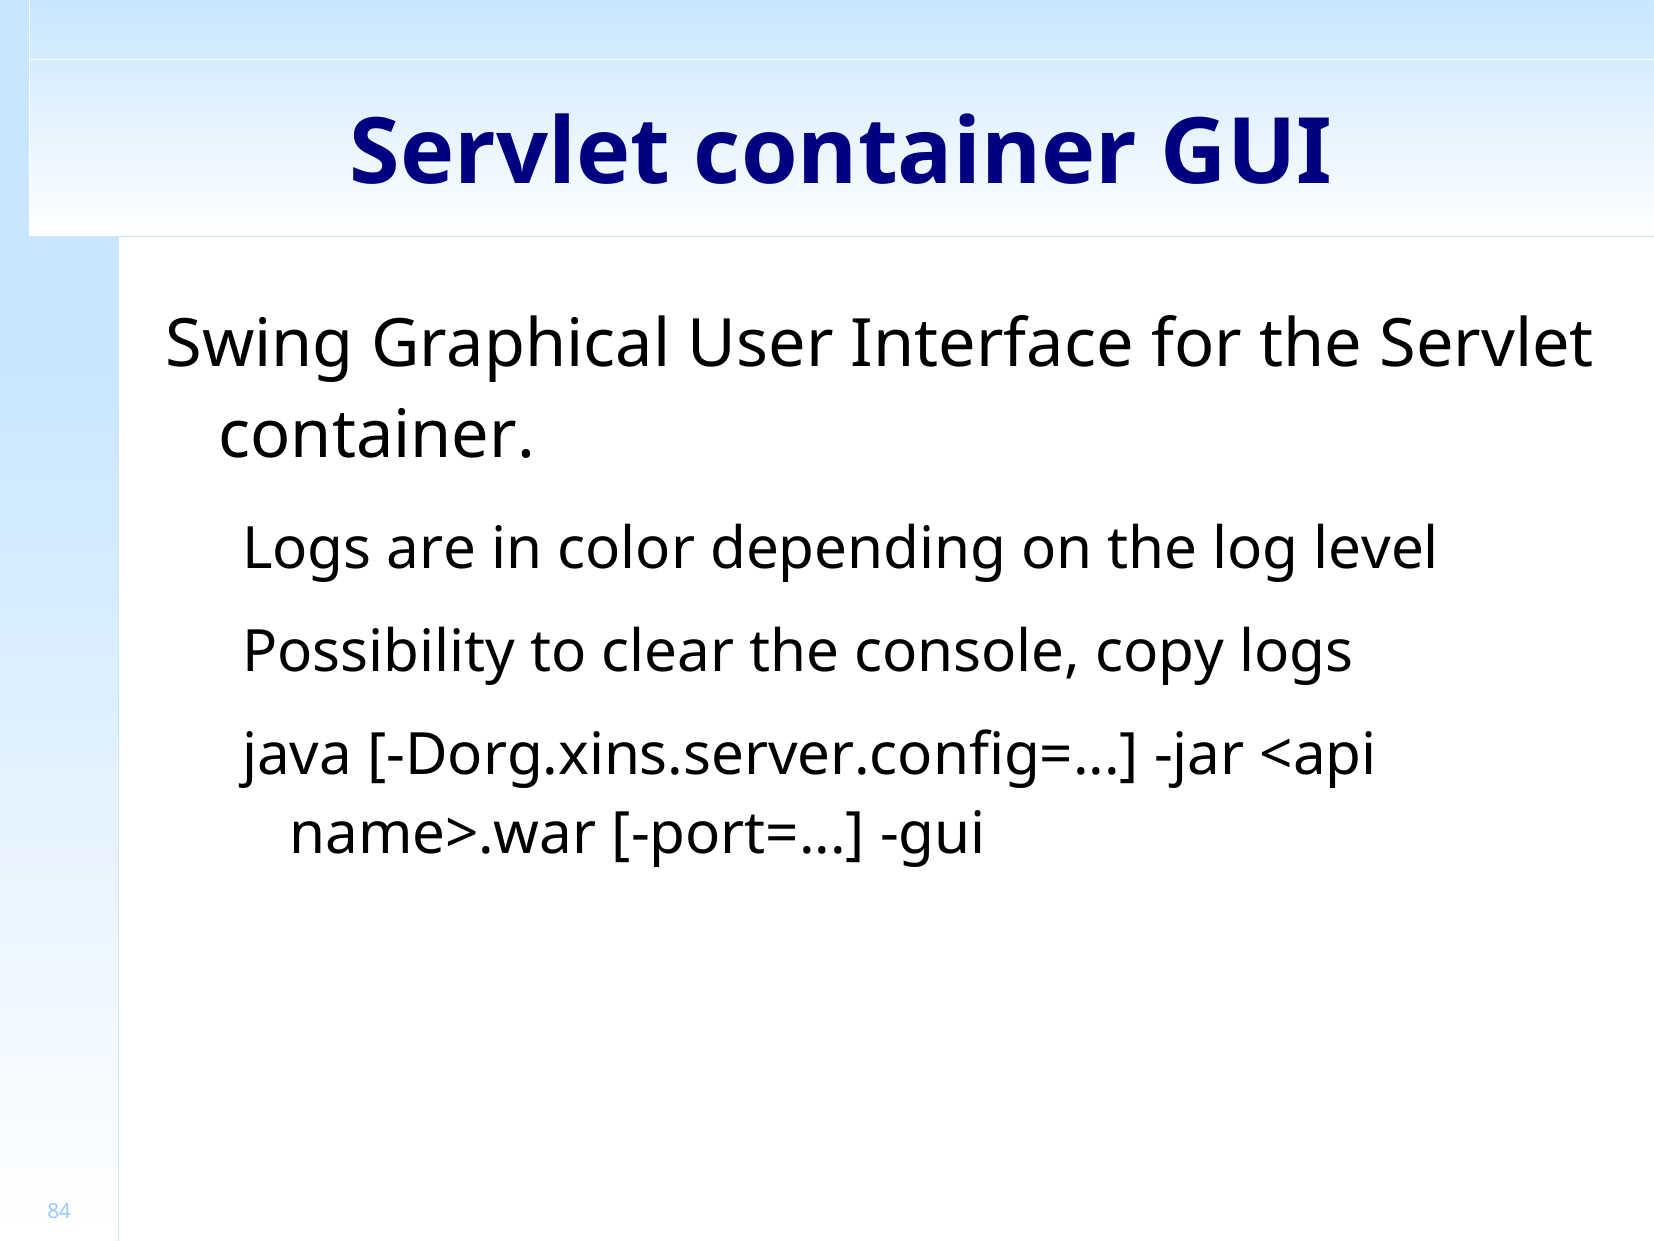

# Servlet container GUI
Swing Graphical User Interface for the Servlet container.
Logs are in color depending on the log level
Possibility to clear the console, copy logs
java [-Dorg.xins.server.config=...] -jar <api name>.war [-port=...] -gui